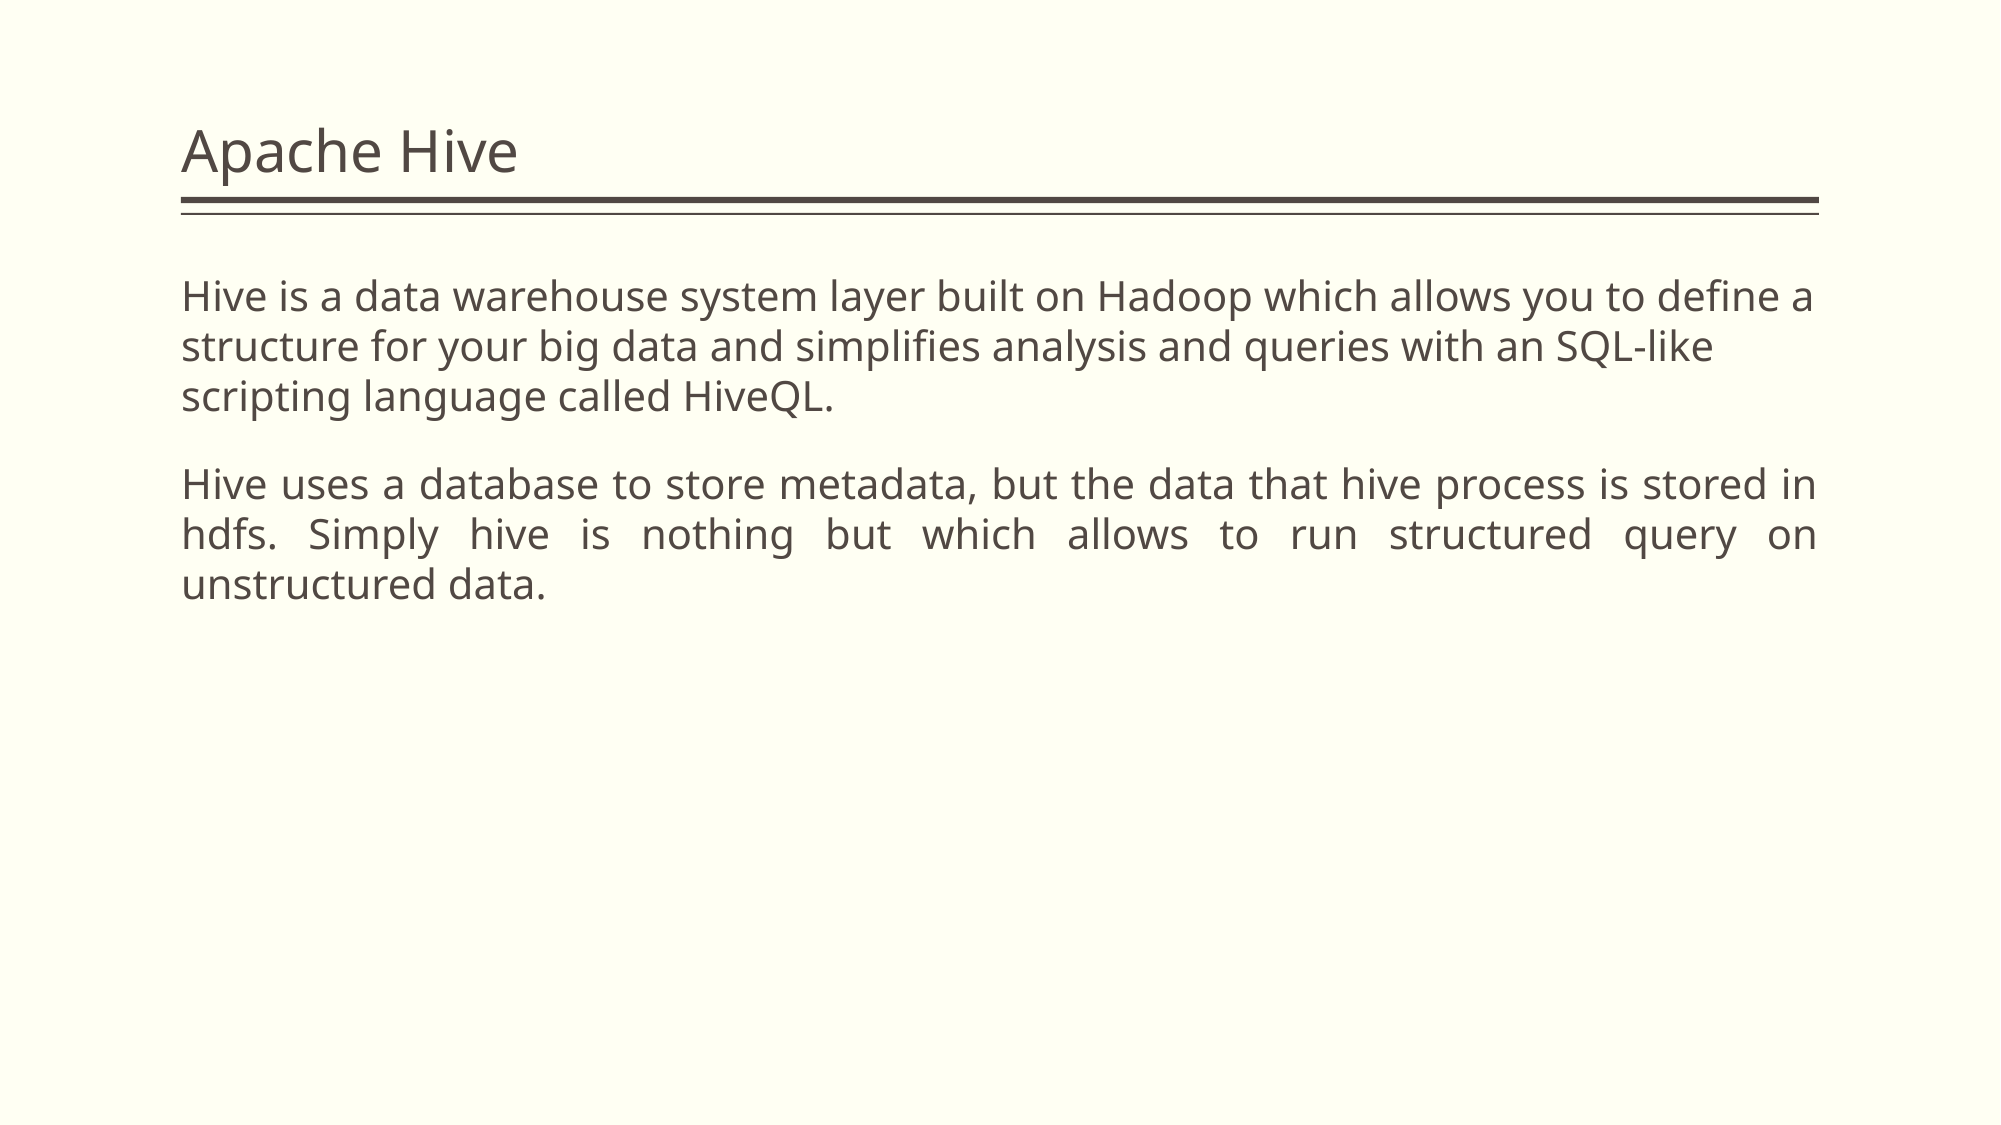

# Apache Hive
Hive is a data warehouse system layer built on Hadoop which allows you to define a structure for your big data and simplifies analysis and queries with an SQL-like scripting language called HiveQL.
Hive uses a database to store metadata, but the data that hive process is stored in hdfs. Simply hive is nothing but which allows to run structured query on unstructured data.